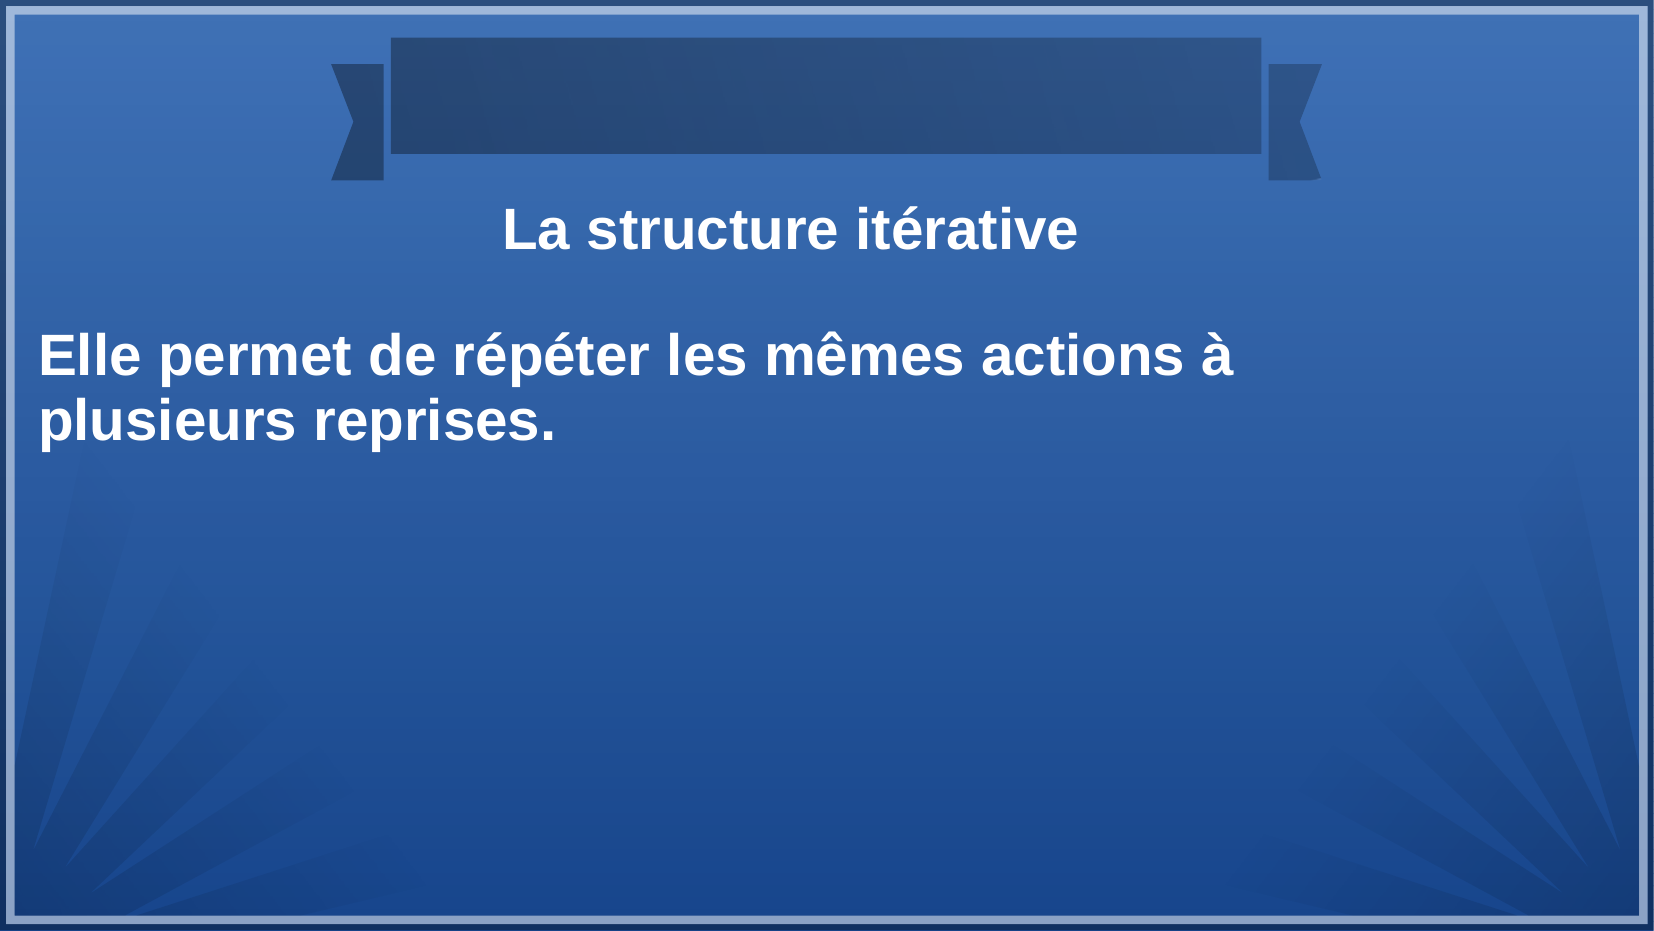

La structure itérative
Elle permet de répéter les mêmes actions à plusieurs reprises.